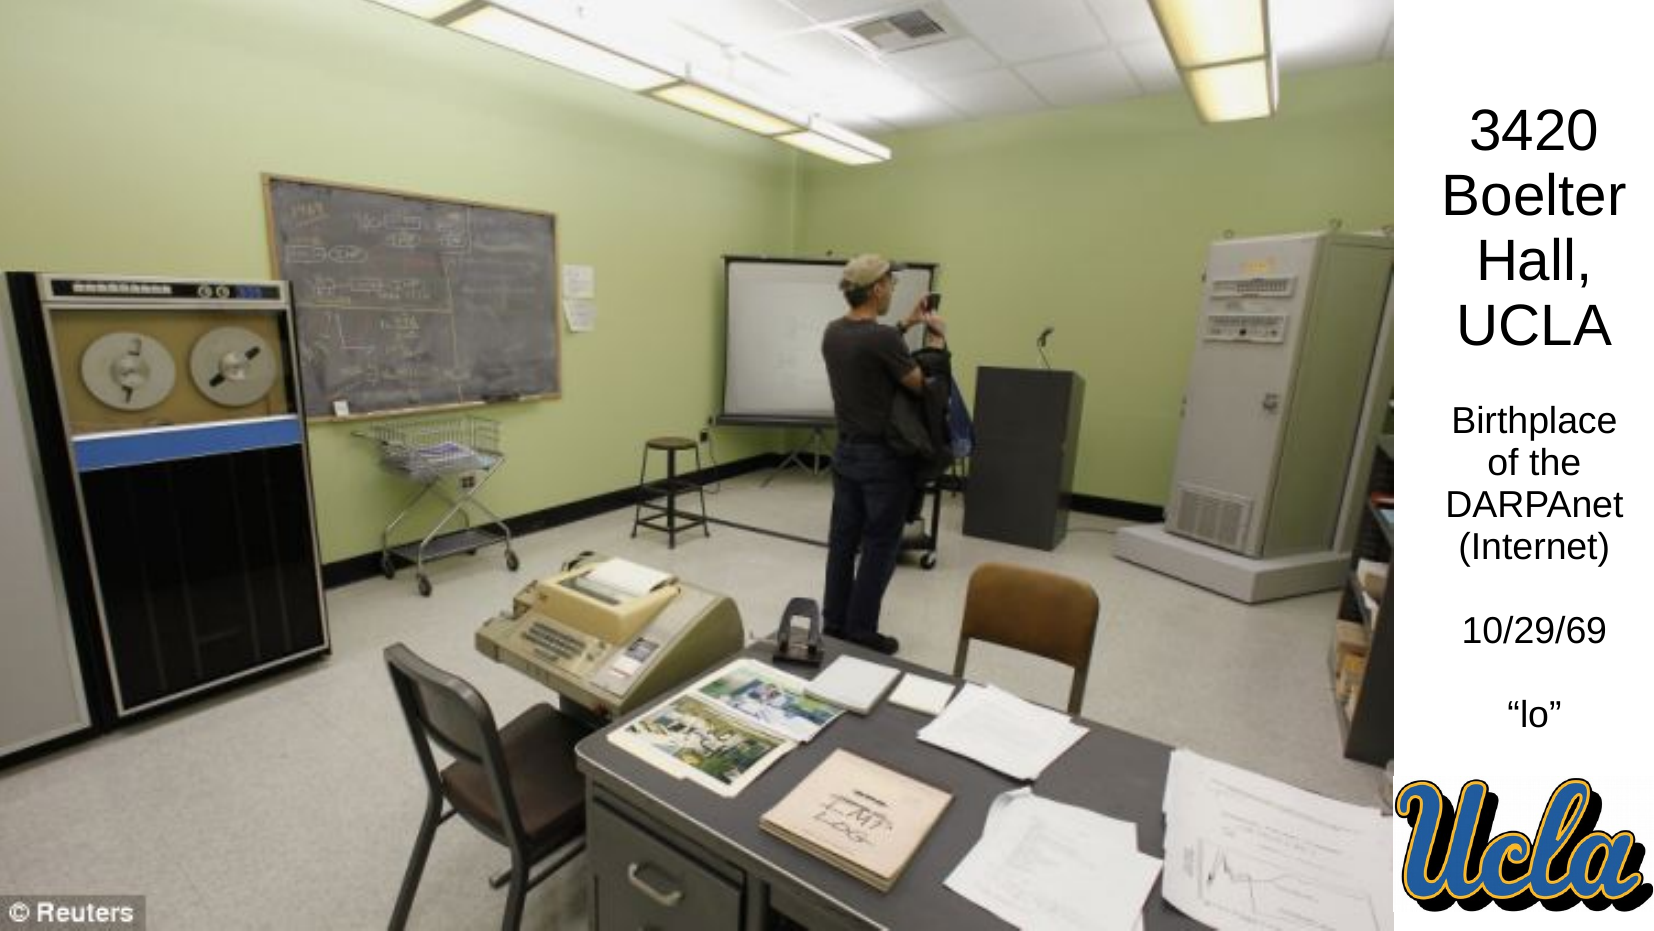

3420
Boelter
Hall,
UCLA
Birthplace
of the
DARPAnet
(Internet)
10/29/69
“lo”